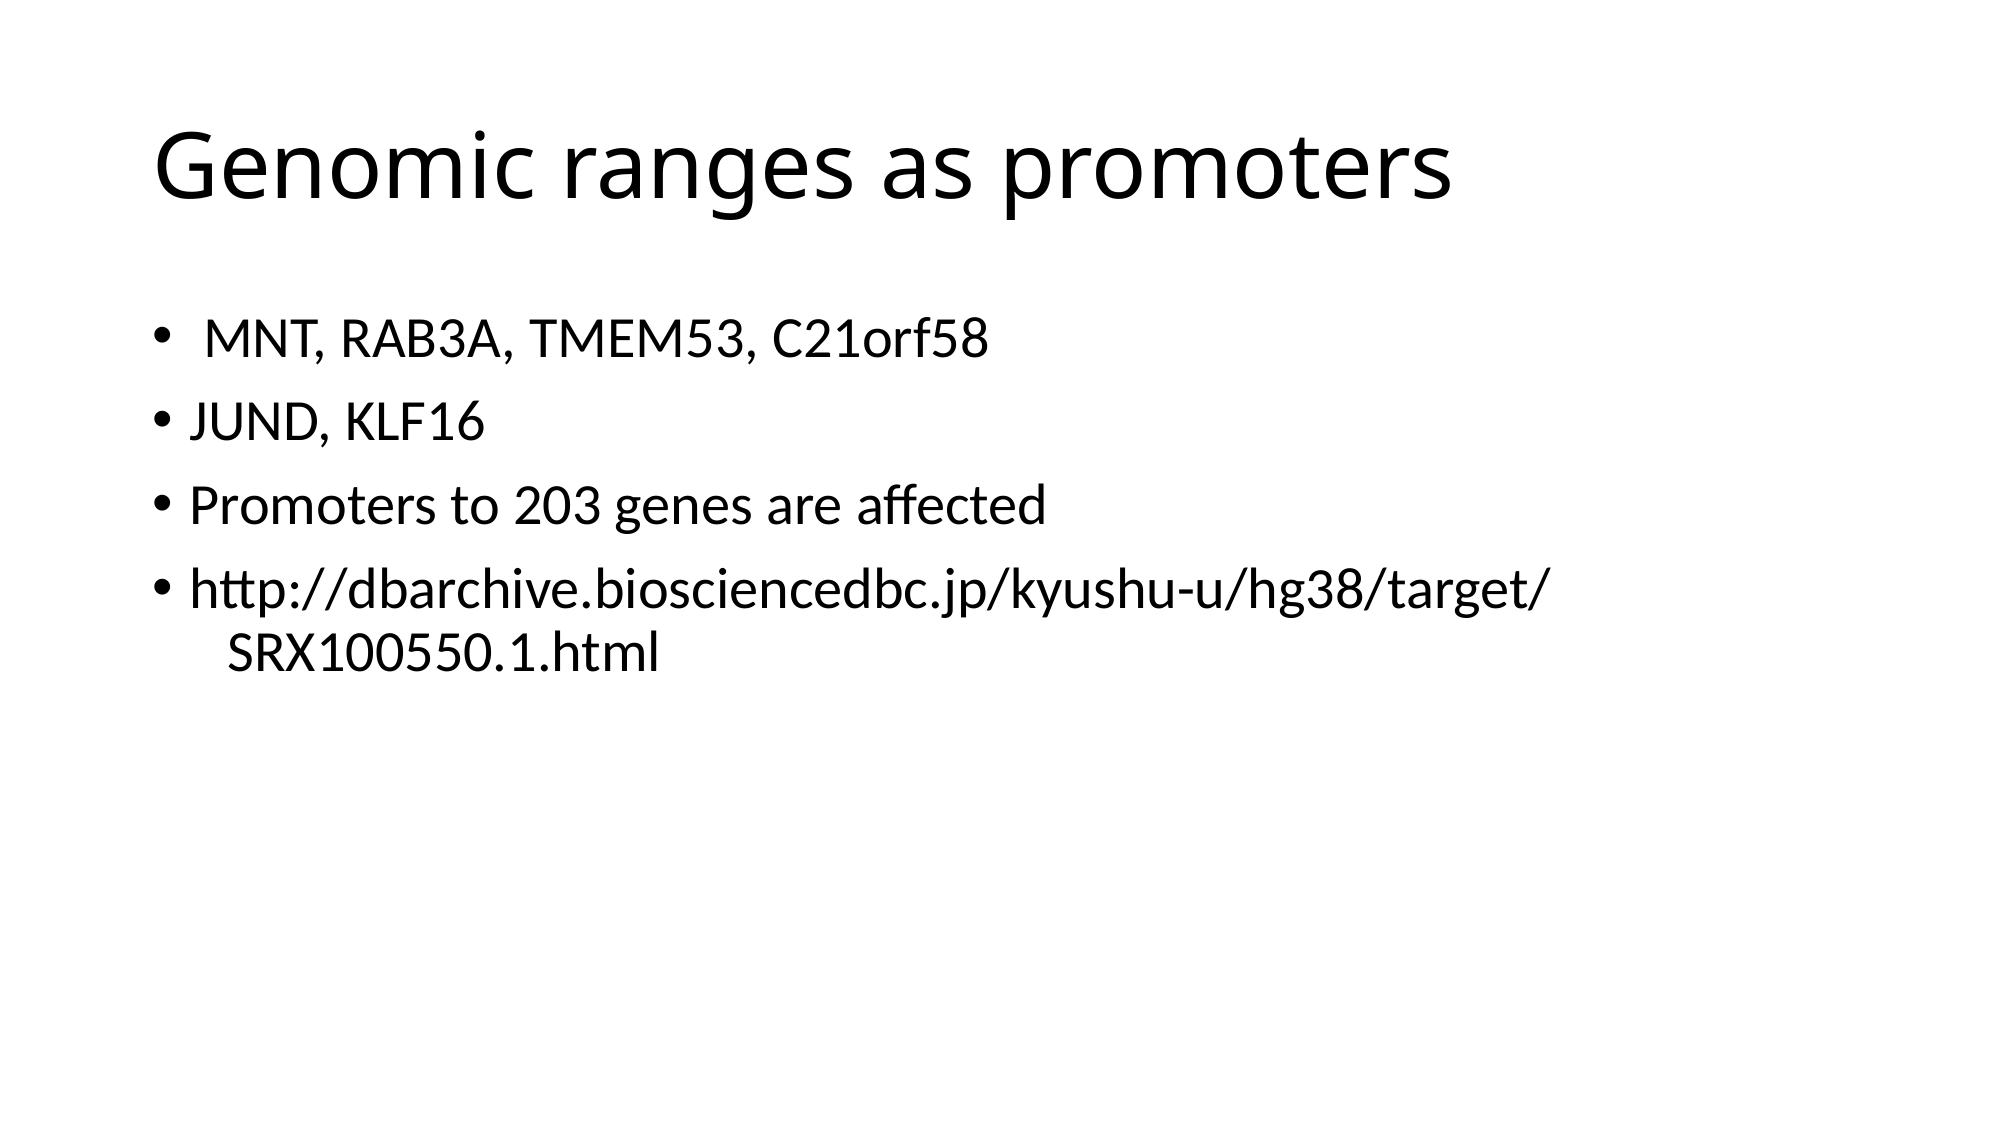

# Genomic ranges as promoters
 MNT, RAB3A, TMEM53, C21orf58
JUND, KLF16
Promoters to 203 genes are affected
http://dbarchive.biosciencedbc.jp/kyushu-u/hg38/target/SRX100550.1.html